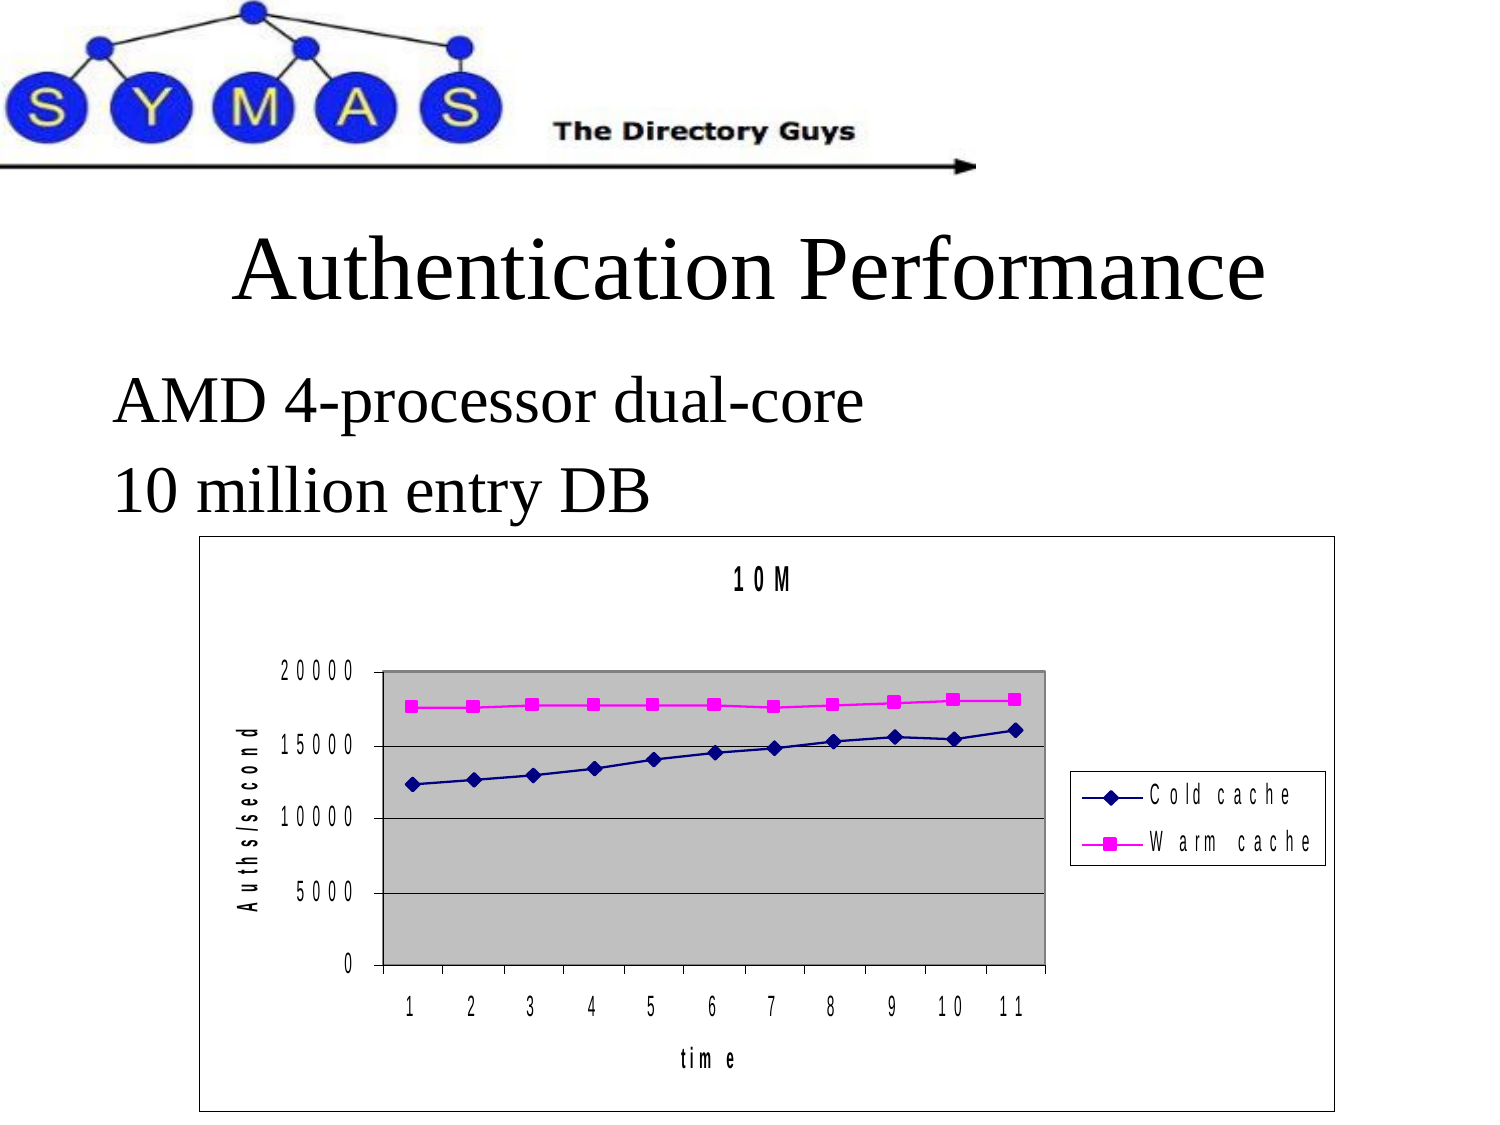

# Authentication Performance
AMD 4-processor dual-core
10 million entry DB